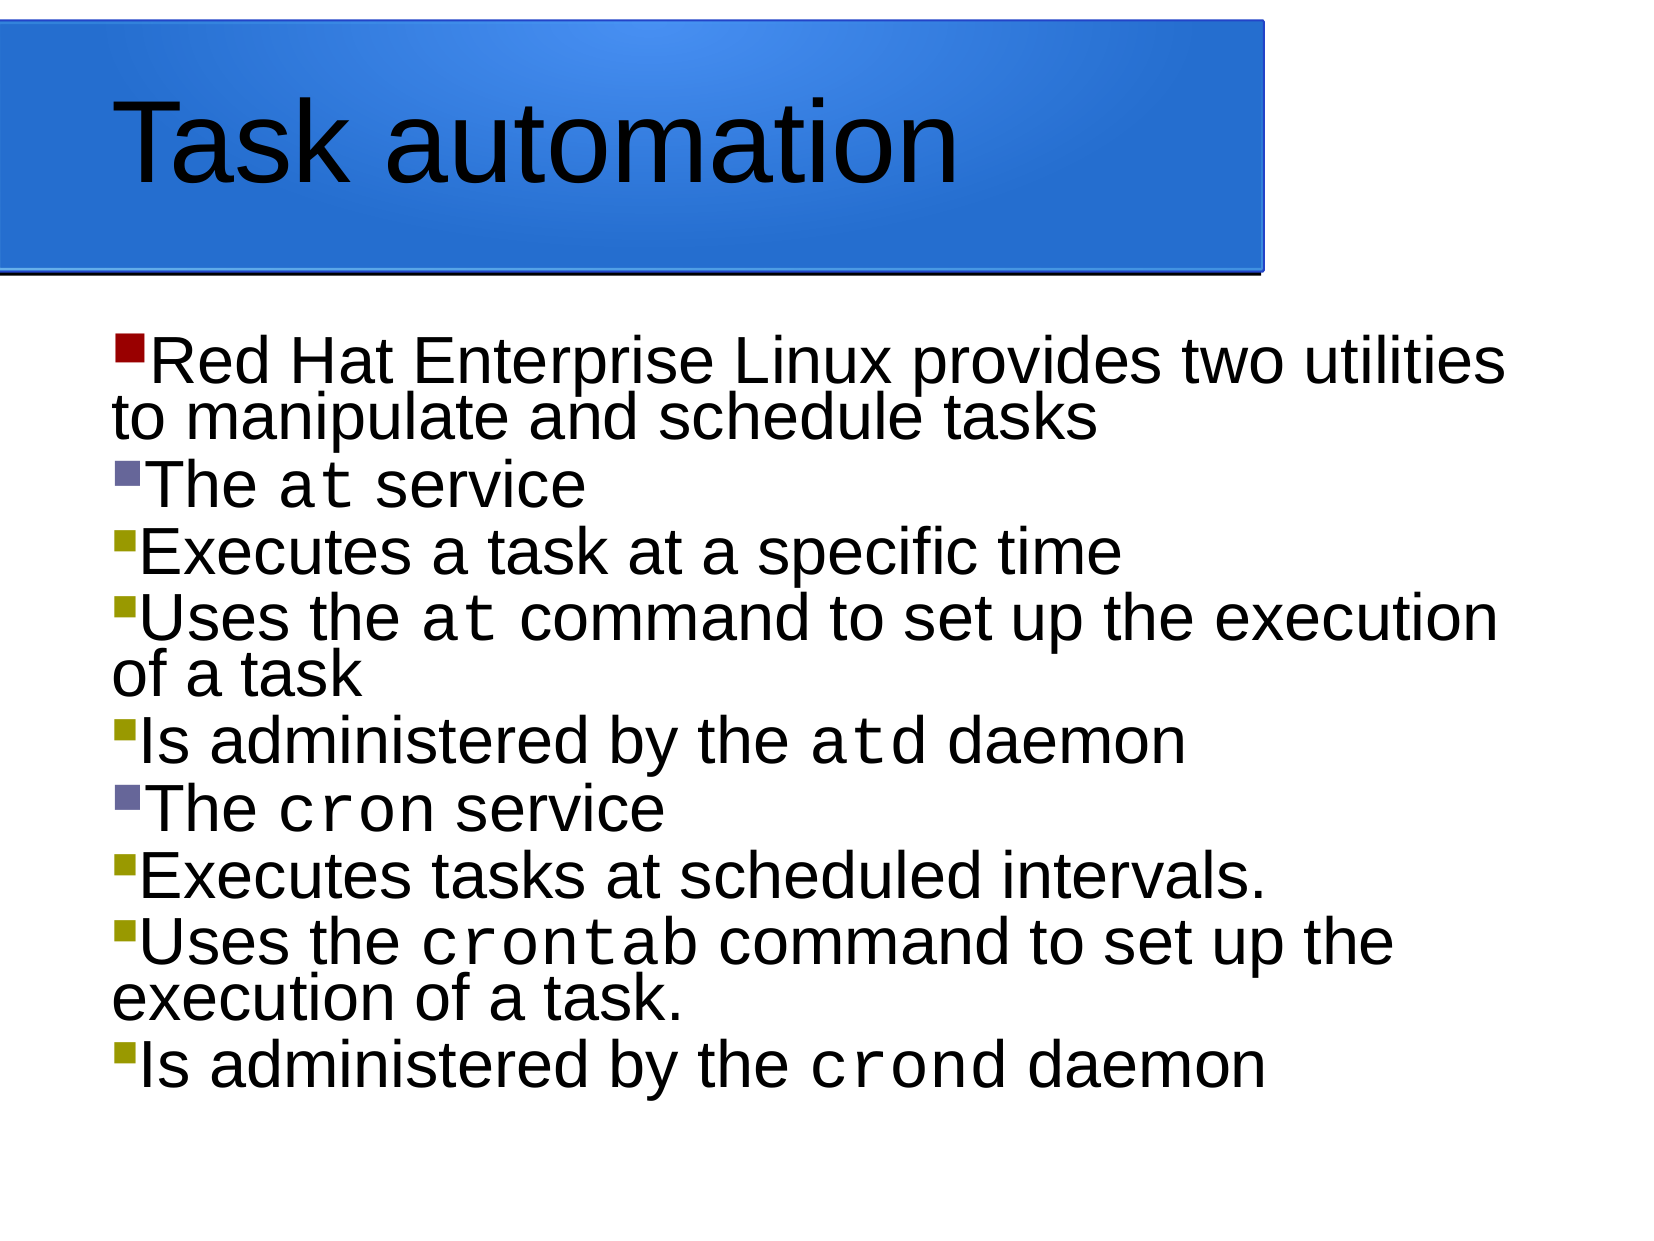

# Task automation
Red Hat Enterprise Linux provides two utilities to manipulate and schedule tasks
The at service
Executes a task at a specific time
Uses the at command to set up the execution of a task
Is administered by the atd daemon
The cron service
Executes tasks at scheduled intervals.
Uses the crontab command to set up the execution of a task.
Is administered by the crond daemon